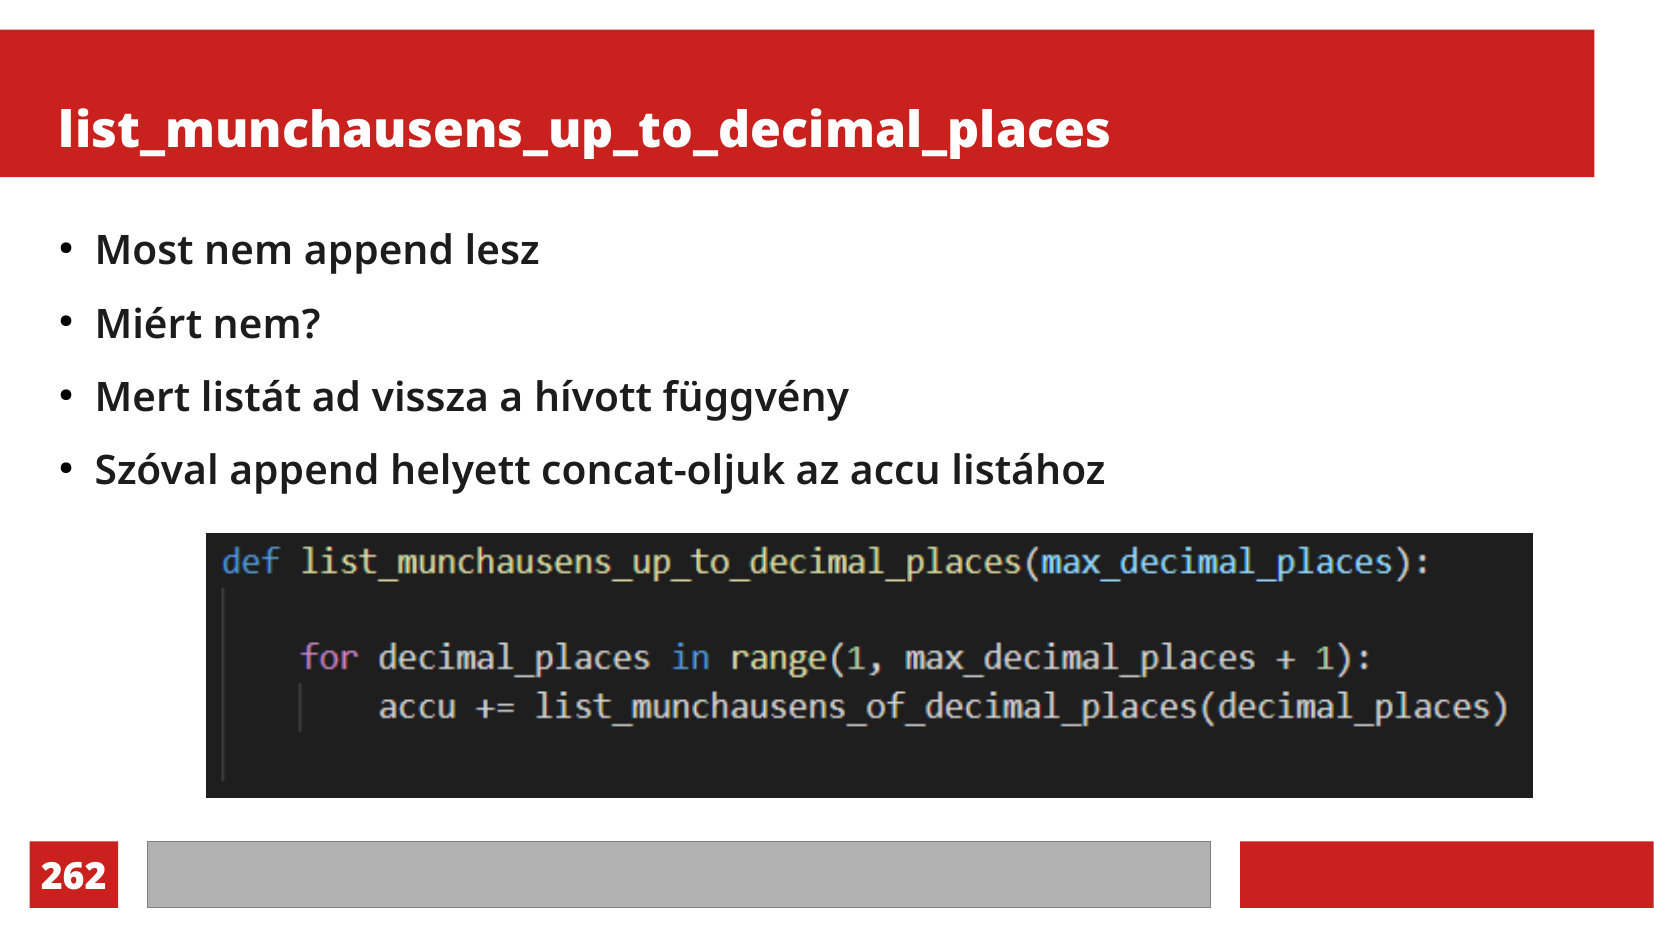

# list_munchausens_up_to_decimal_places
Most nem append lesz
Miért nem?
Mert listát ad vissza a hívott függvény
Szóval append helyett concat-oljuk az accu listához
262